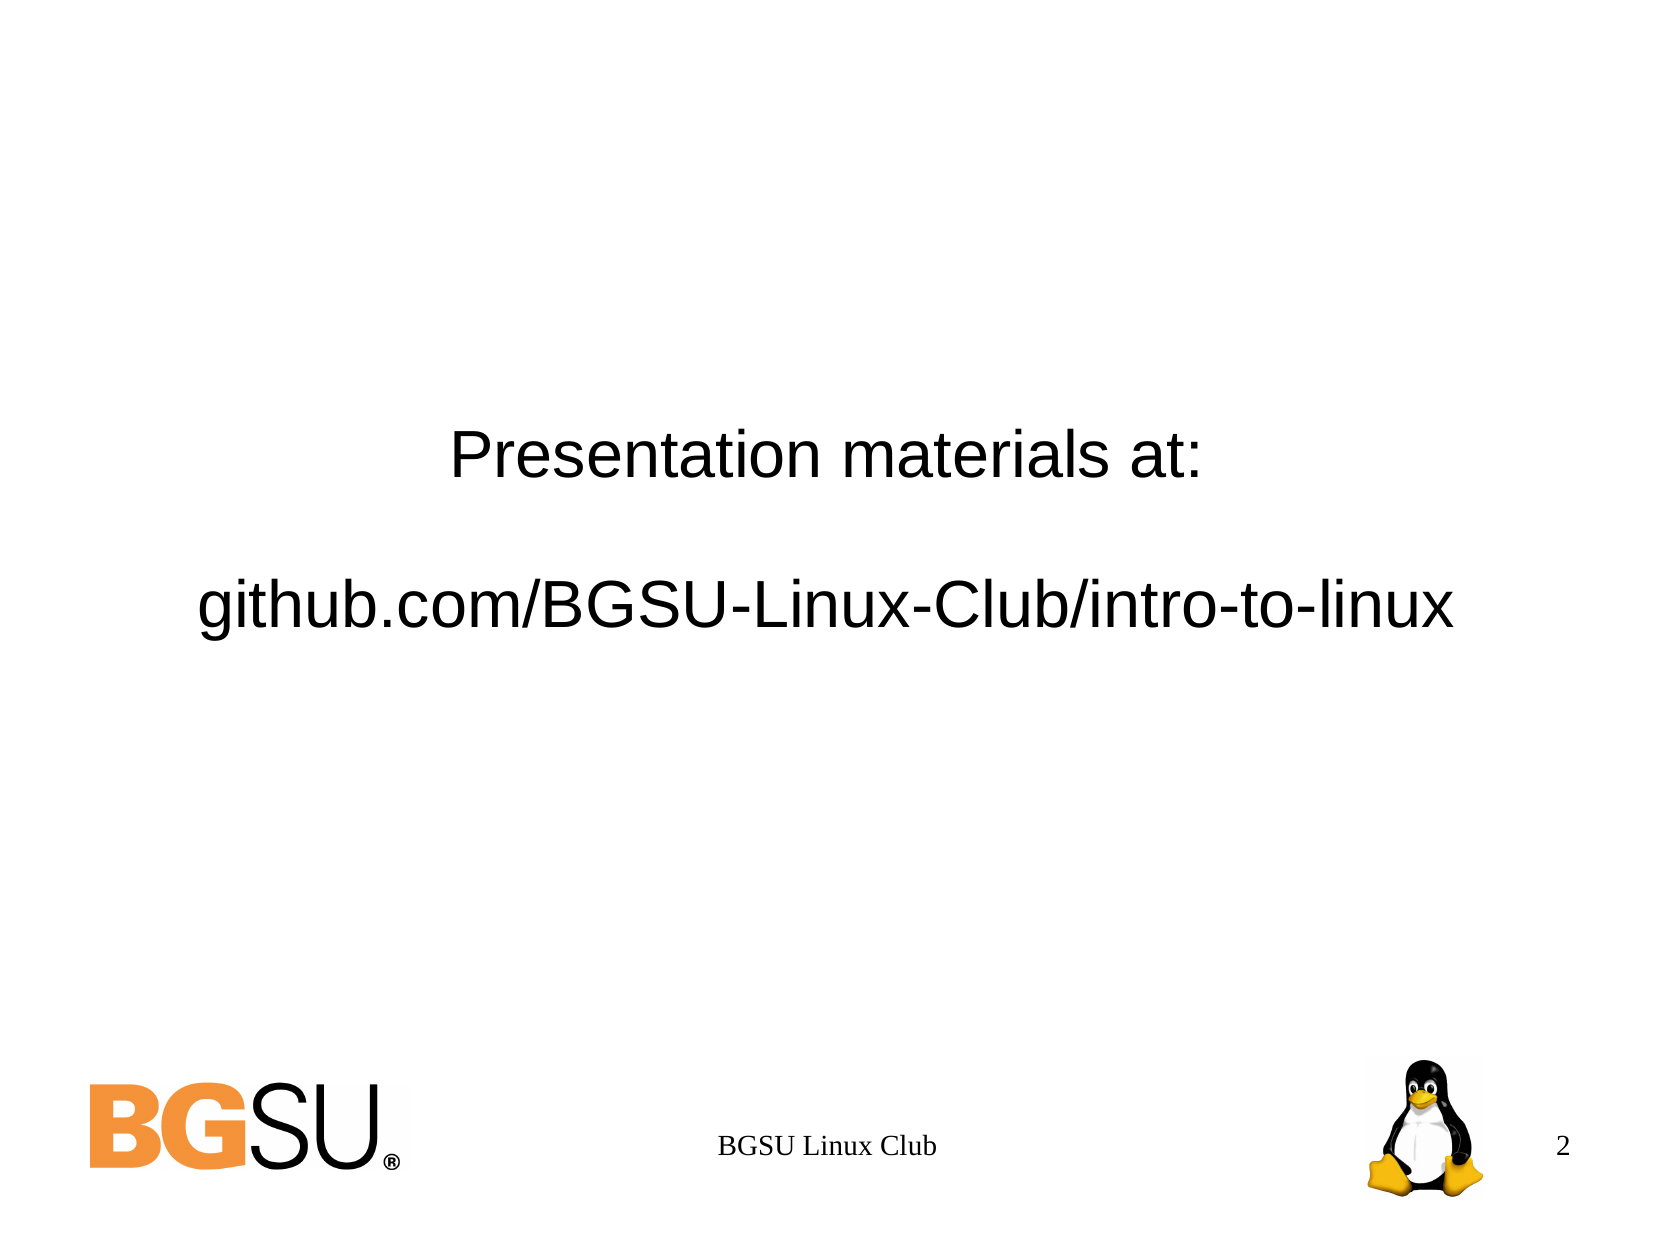

# Presentation materials at:
github.com/BGSU-Linux-Club/intro-to-linux
BGSU Linux Club
2